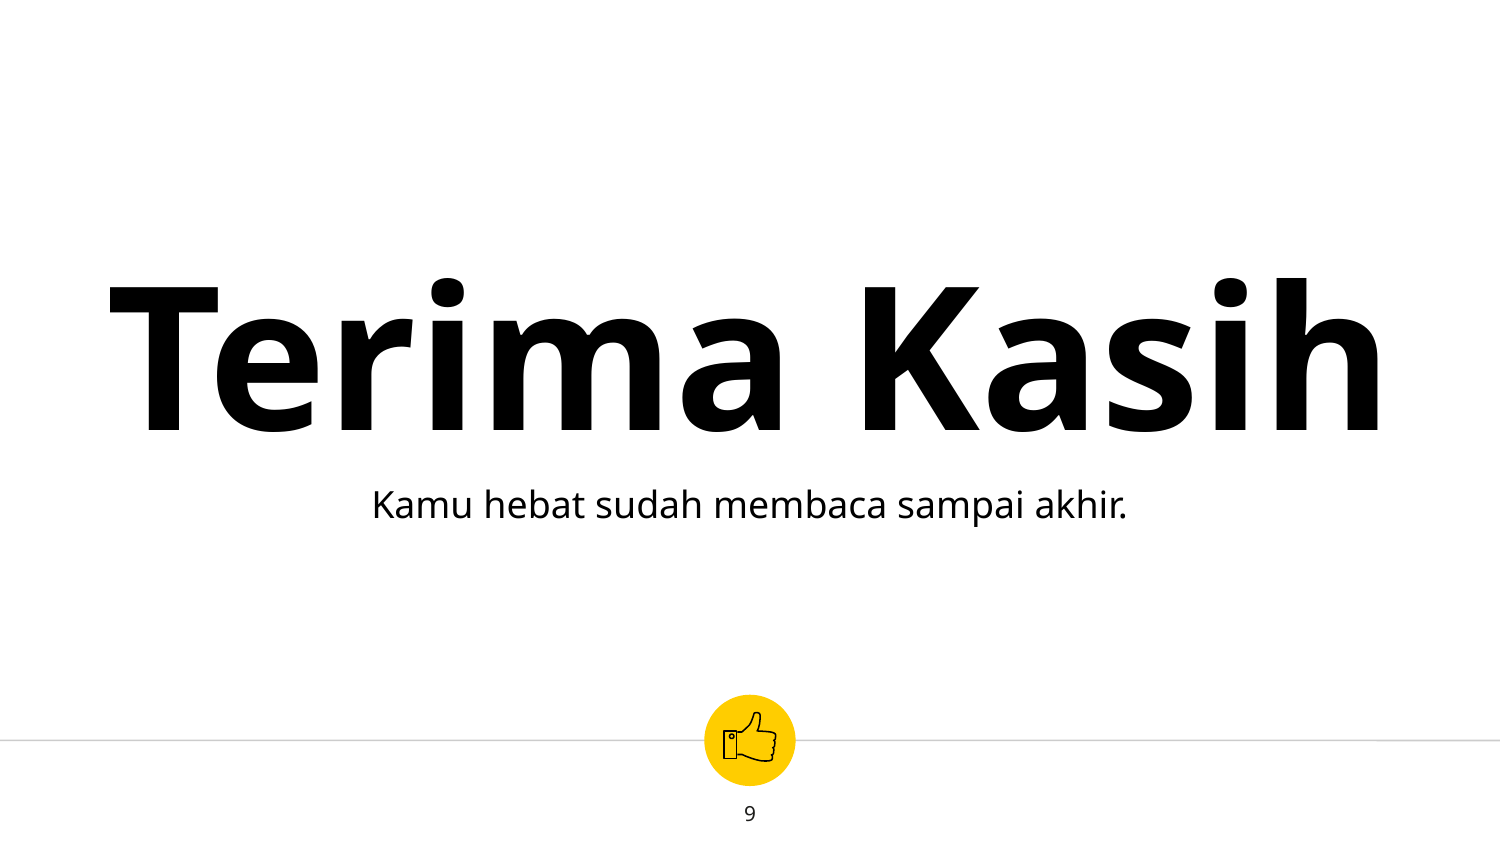

# Terima Kasih
Kamu hebat sudah membaca sampai akhir.